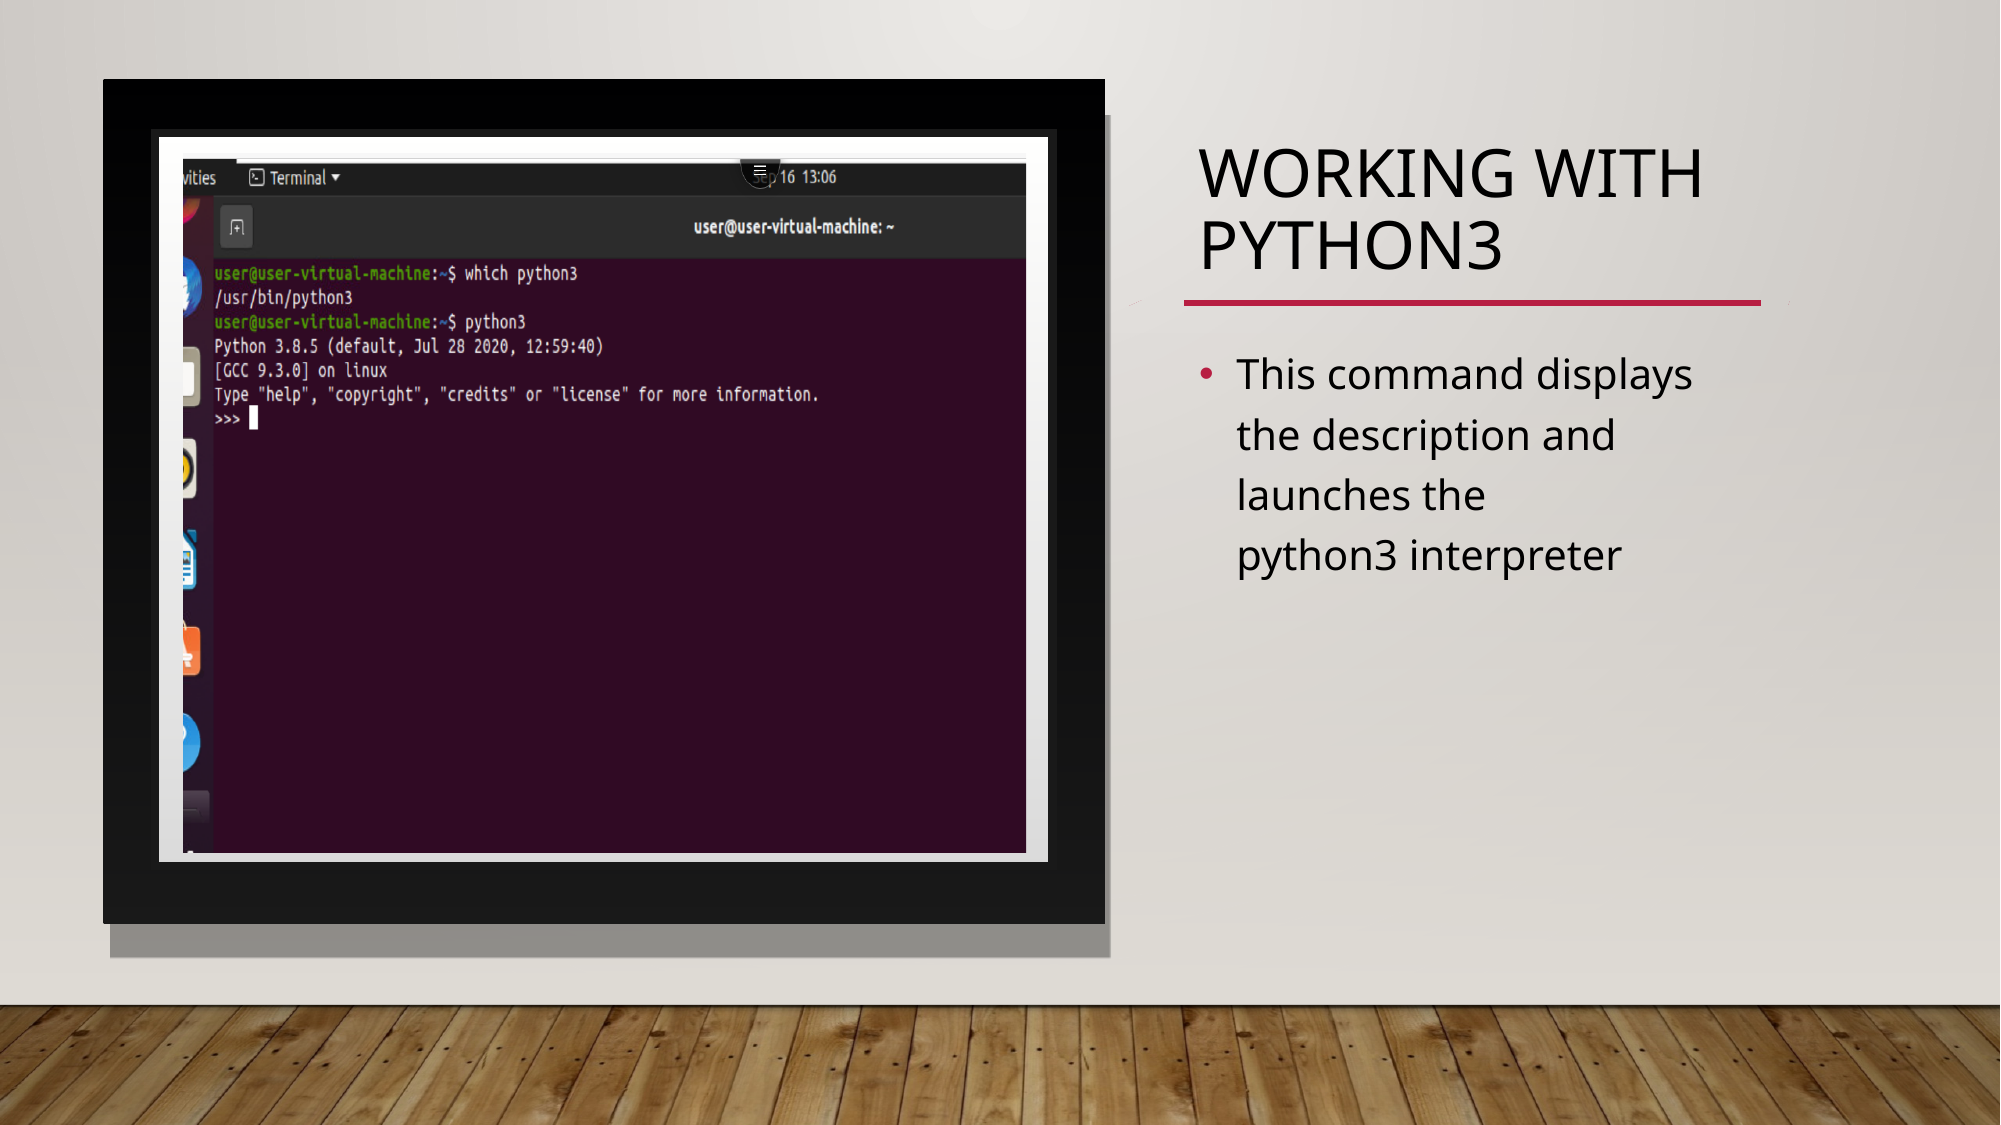

# Working with python3
This command displays the description and launches the python3 interpreter